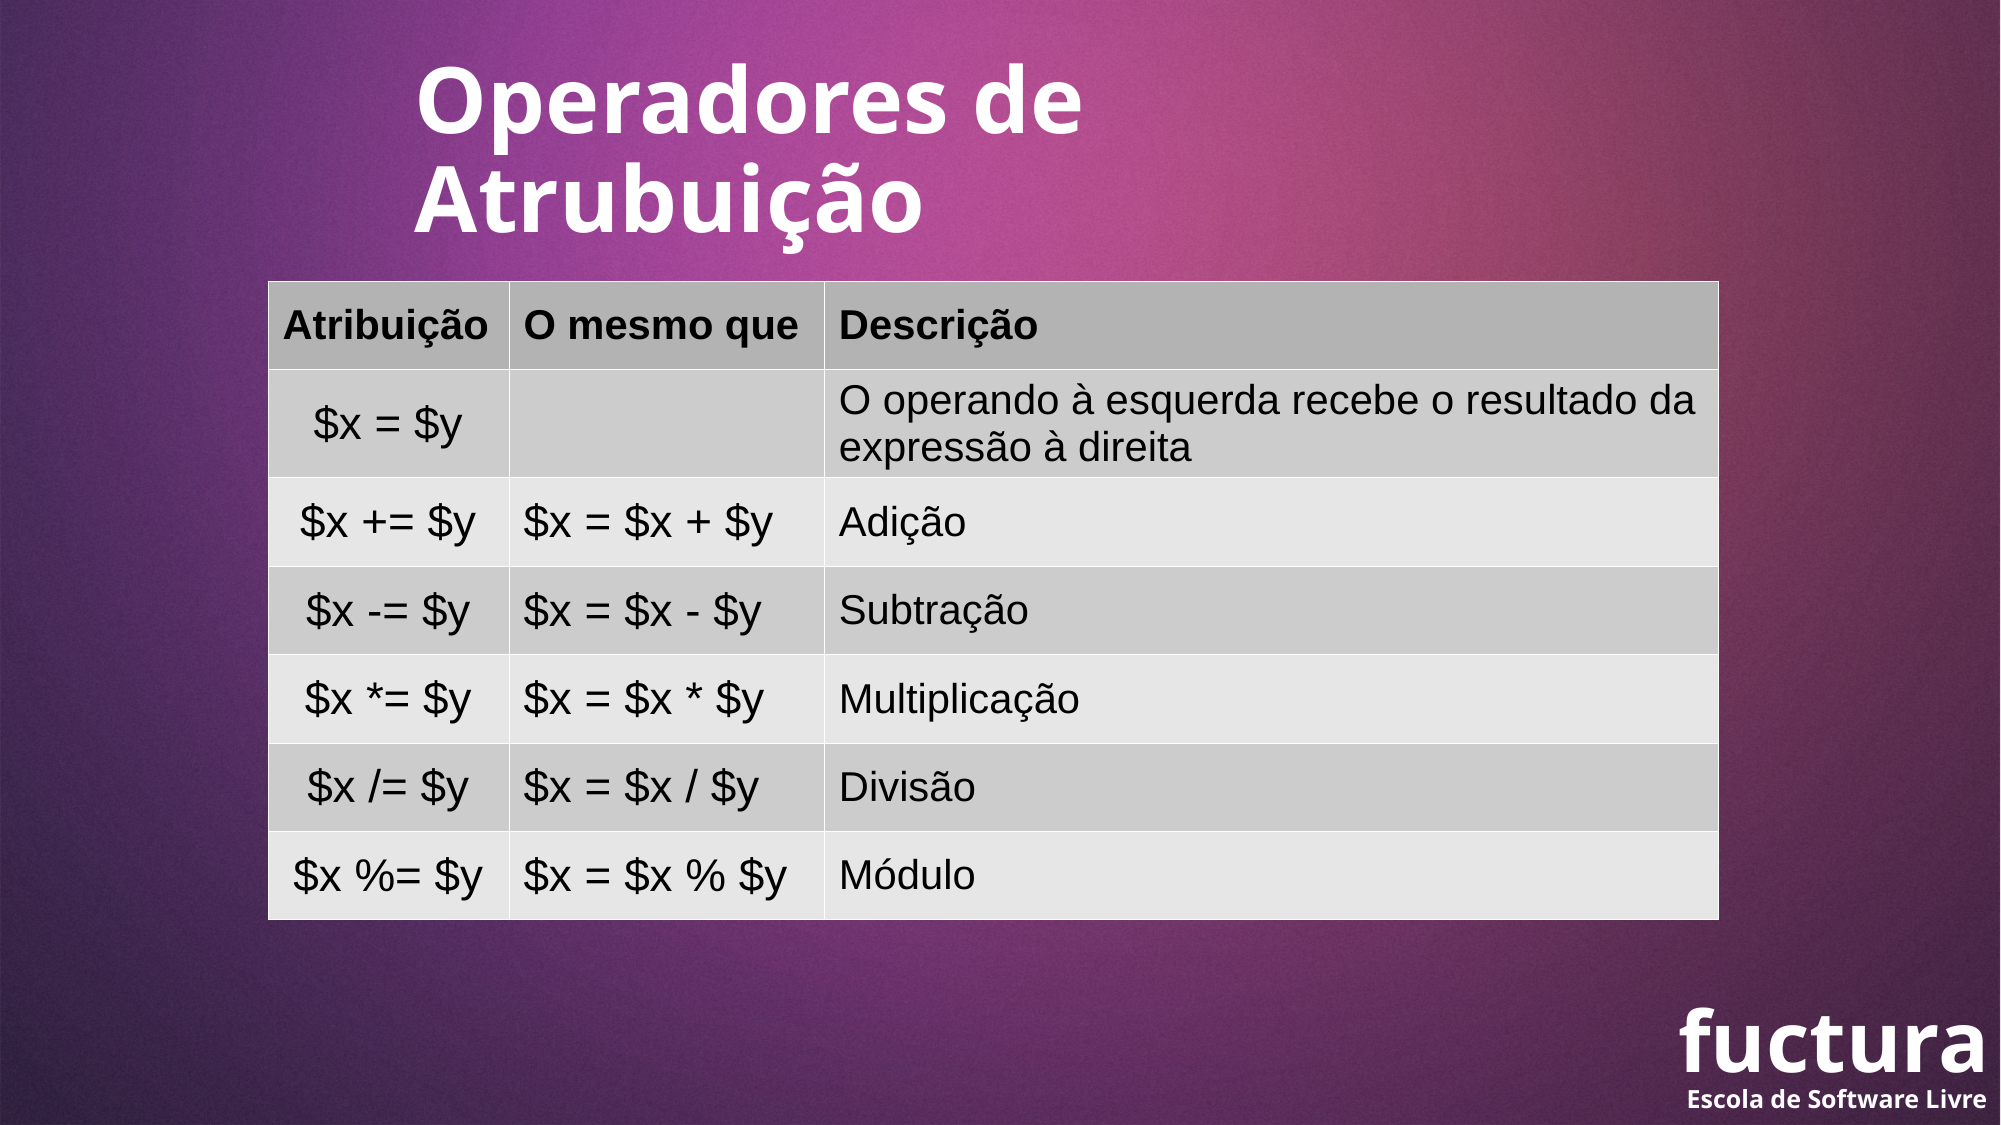

Operadores de Atrubuição
| Atribuição | O mesmo que | Descrição |
| --- | --- | --- |
| $x = $y | | O operando à esquerda recebe o resultado da expressão à direita |
| $x += $y | $x = $x + $y | Adição |
| $x -= $y | $x = $x - $y | Subtração |
| $x \*= $y | $x = $x \* $y | Multiplicação |
| $x /= $y | $x = $x / $y | Divisão |
| $x %= $y | $x = $x % $y | Módulo |
fuctura
Escola de Software Livre